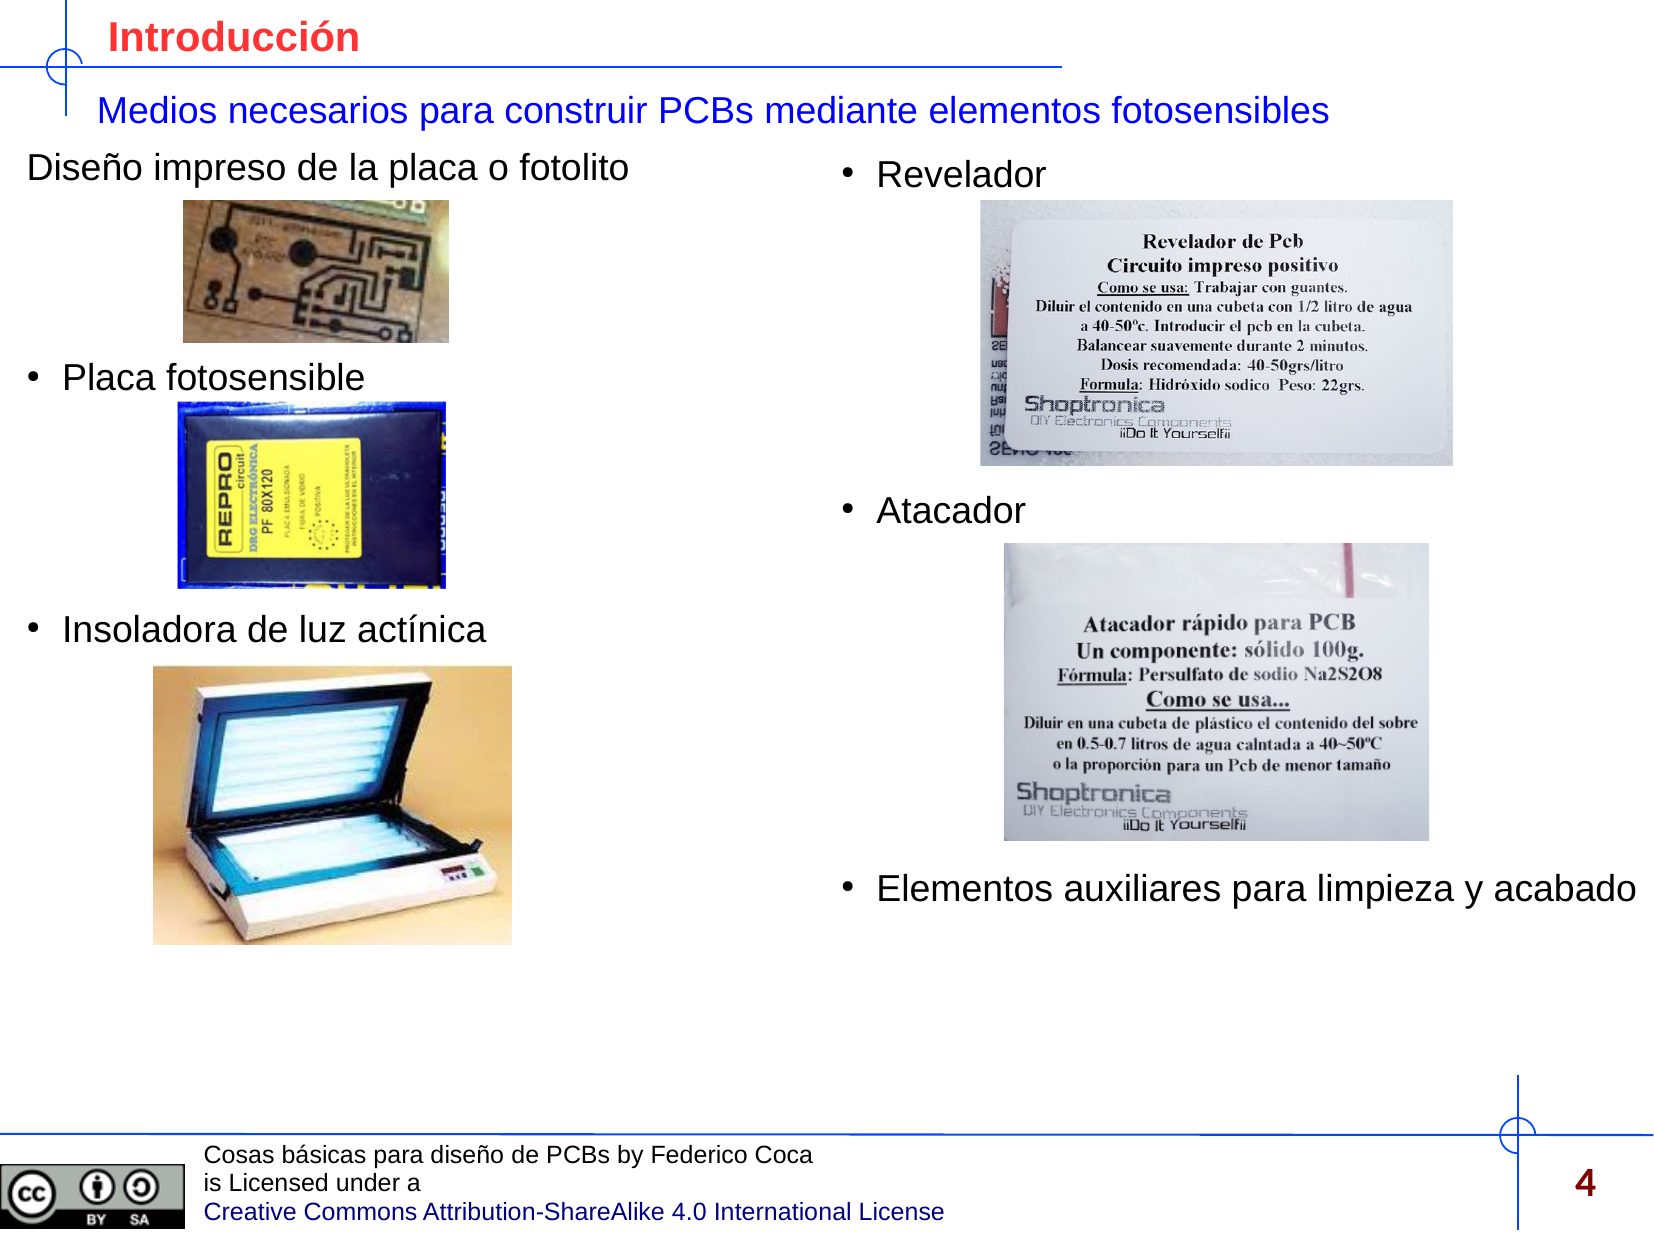

Introducción
Medios necesarios para construir PCBs mediante elementos fotosensibles
Diseño impreso de la placa o fotolito
Placa fotosensible
Insoladora de luz actínica
Revelador
Atacador
Elementos auxiliares para limpieza y acabado
Cosas básicas para diseño de PCBs by Federico Coca
is Licensed under a Creative Commons Attribution-ShareAlike 4.0 International License